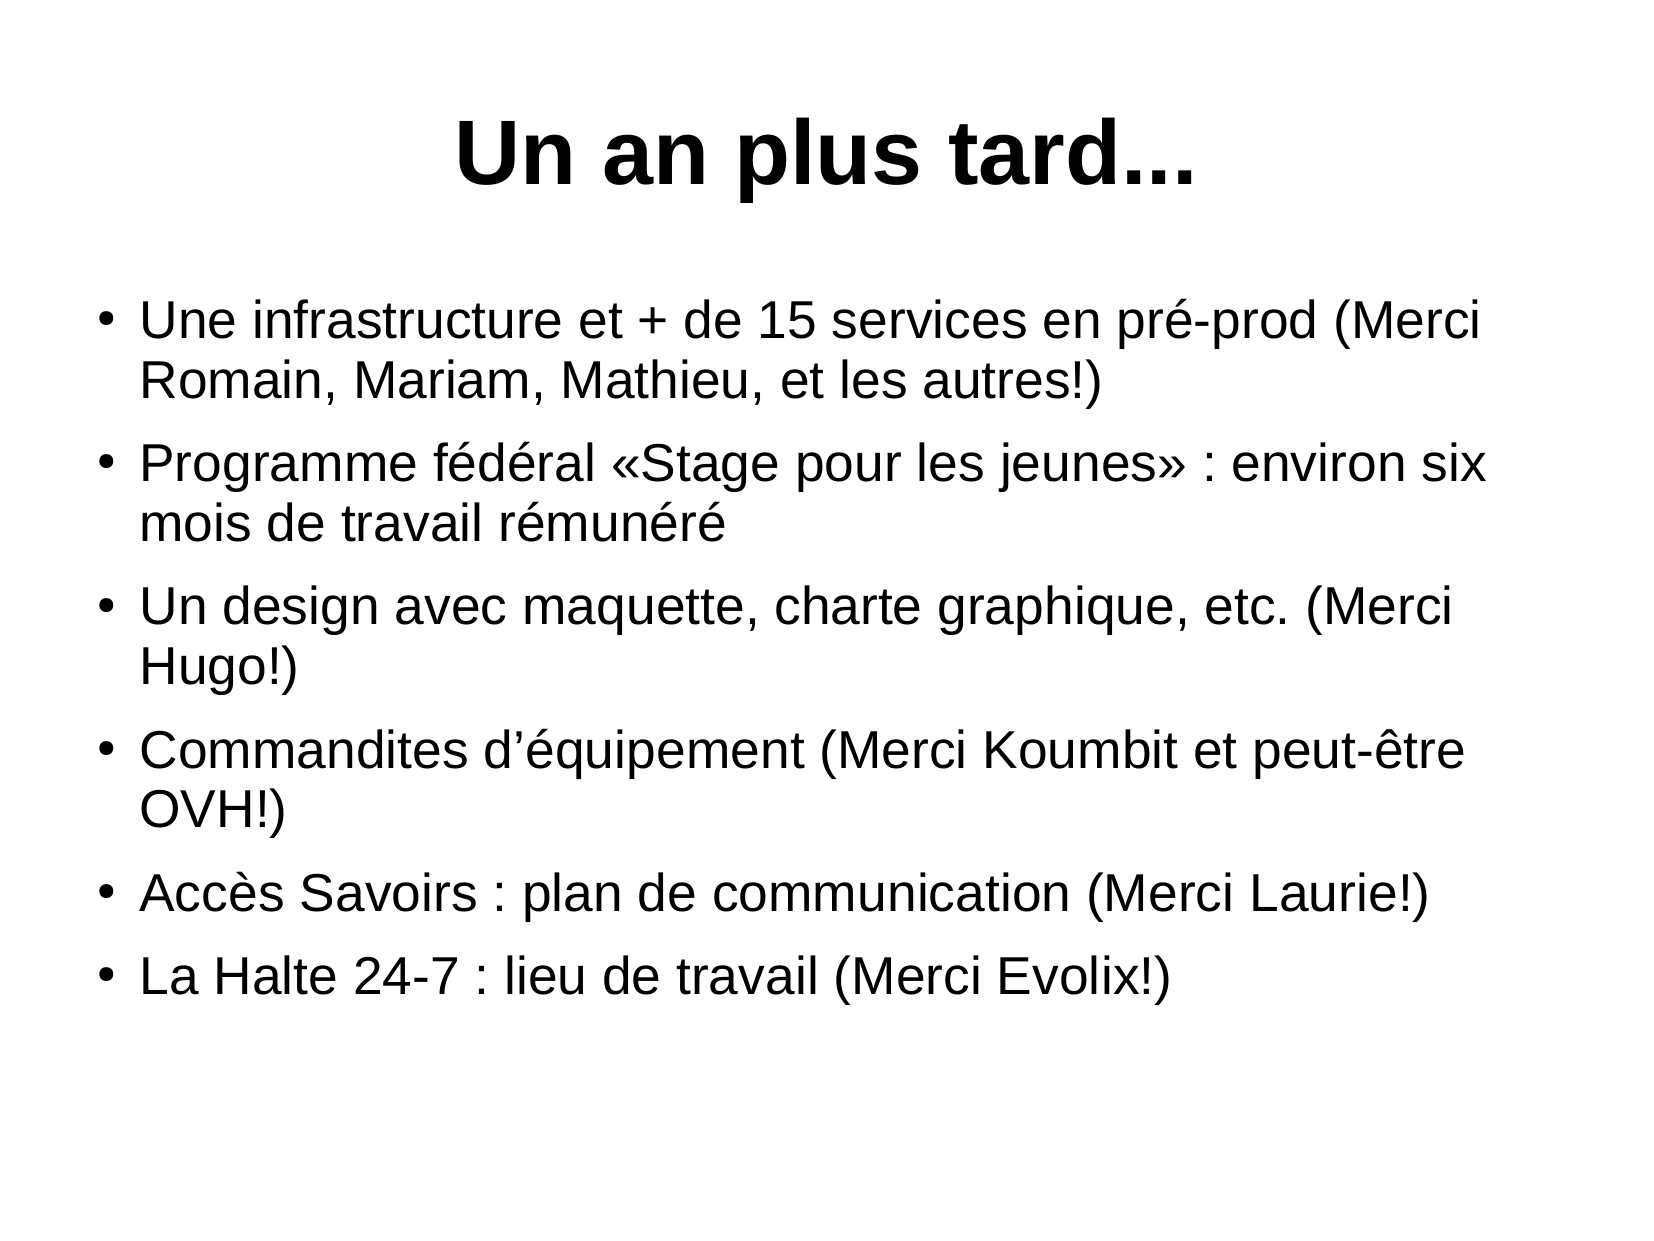

# Un an plus tard...
Une infrastructure et + de 15 services en pré-prod (Merci Romain, Mariam, Mathieu, et les autres!)
Programme fédéral «Stage pour les jeunes» : environ six mois de travail rémunéré
Un design avec maquette, charte graphique, etc. (Merci Hugo!)
Commandites d’équipement (Merci Koumbit et peut-être OVH!)
Accès Savoirs : plan de communication (Merci Laurie!)
La Halte 24-7 : lieu de travail (Merci Evolix!)